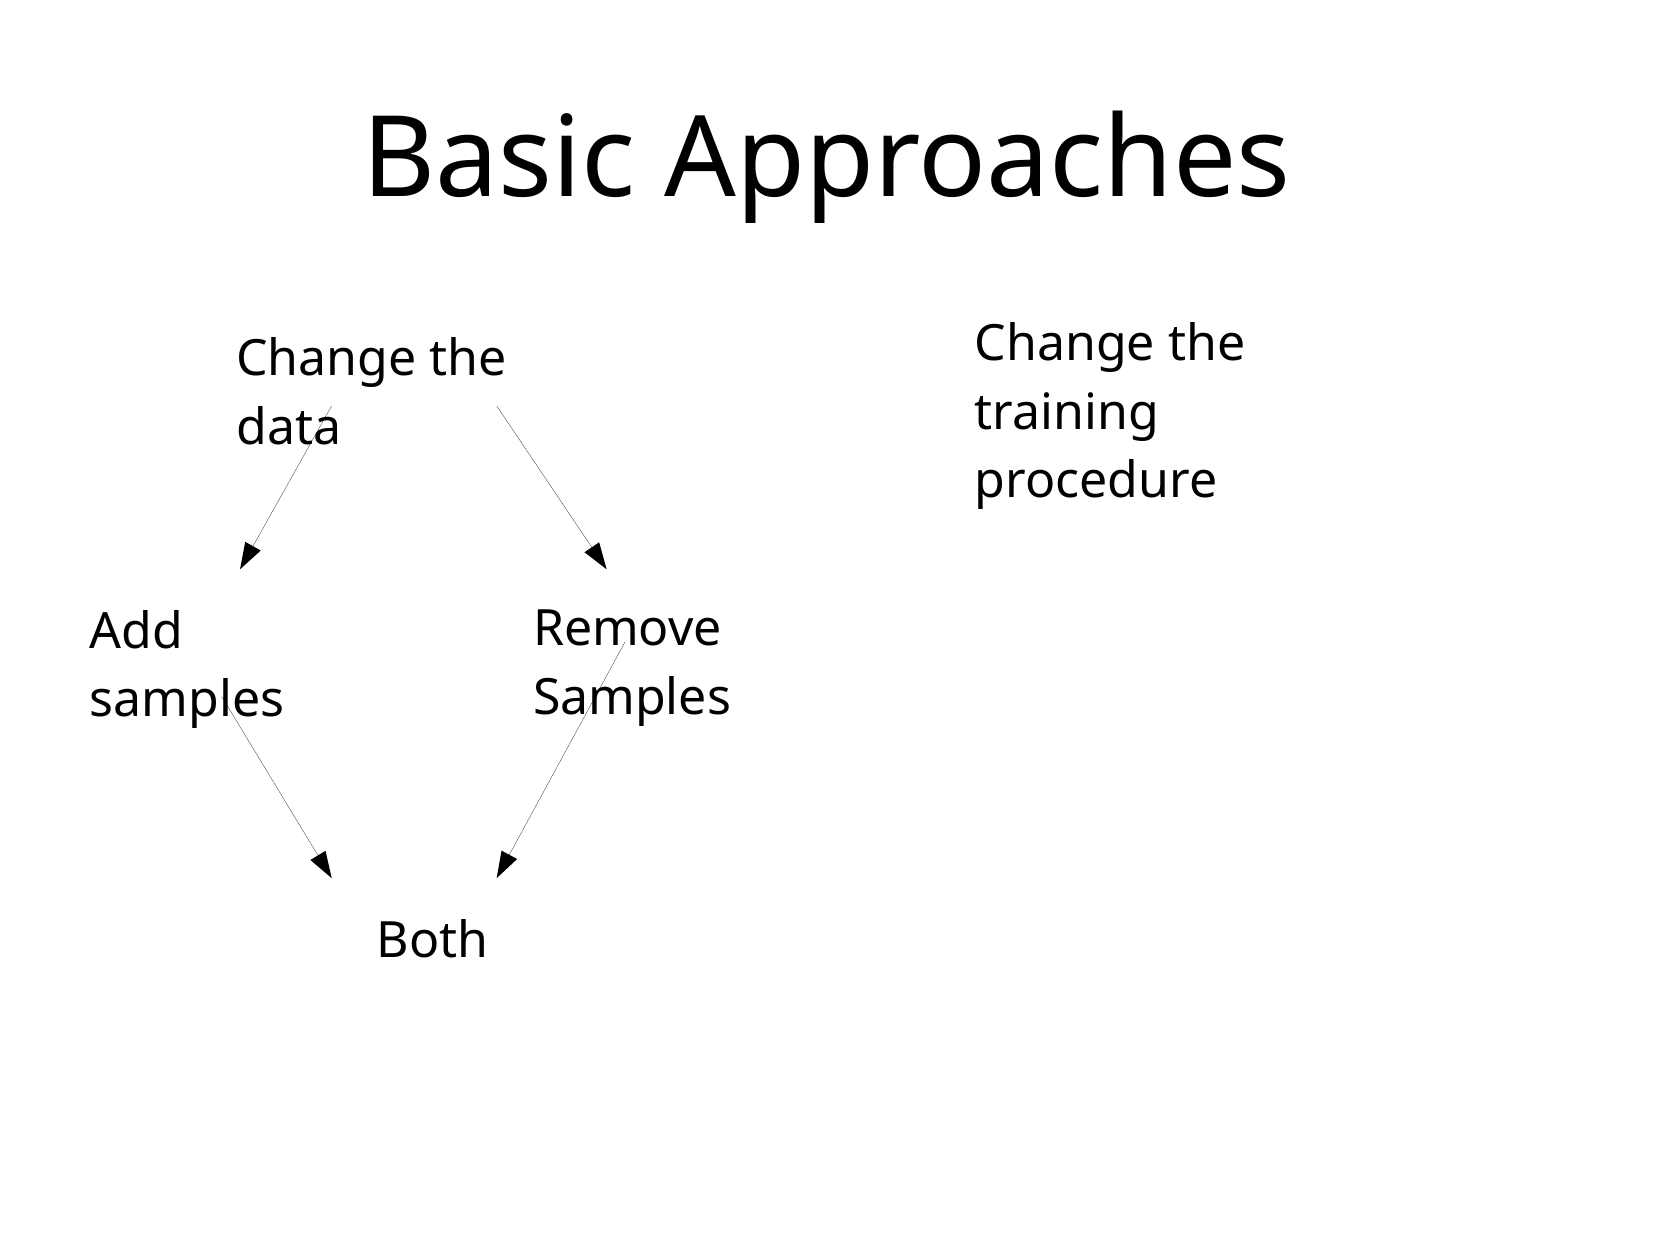

# Basic Approaches
Change the training procedure
Change the data
Remove Samples
Add samples
Both